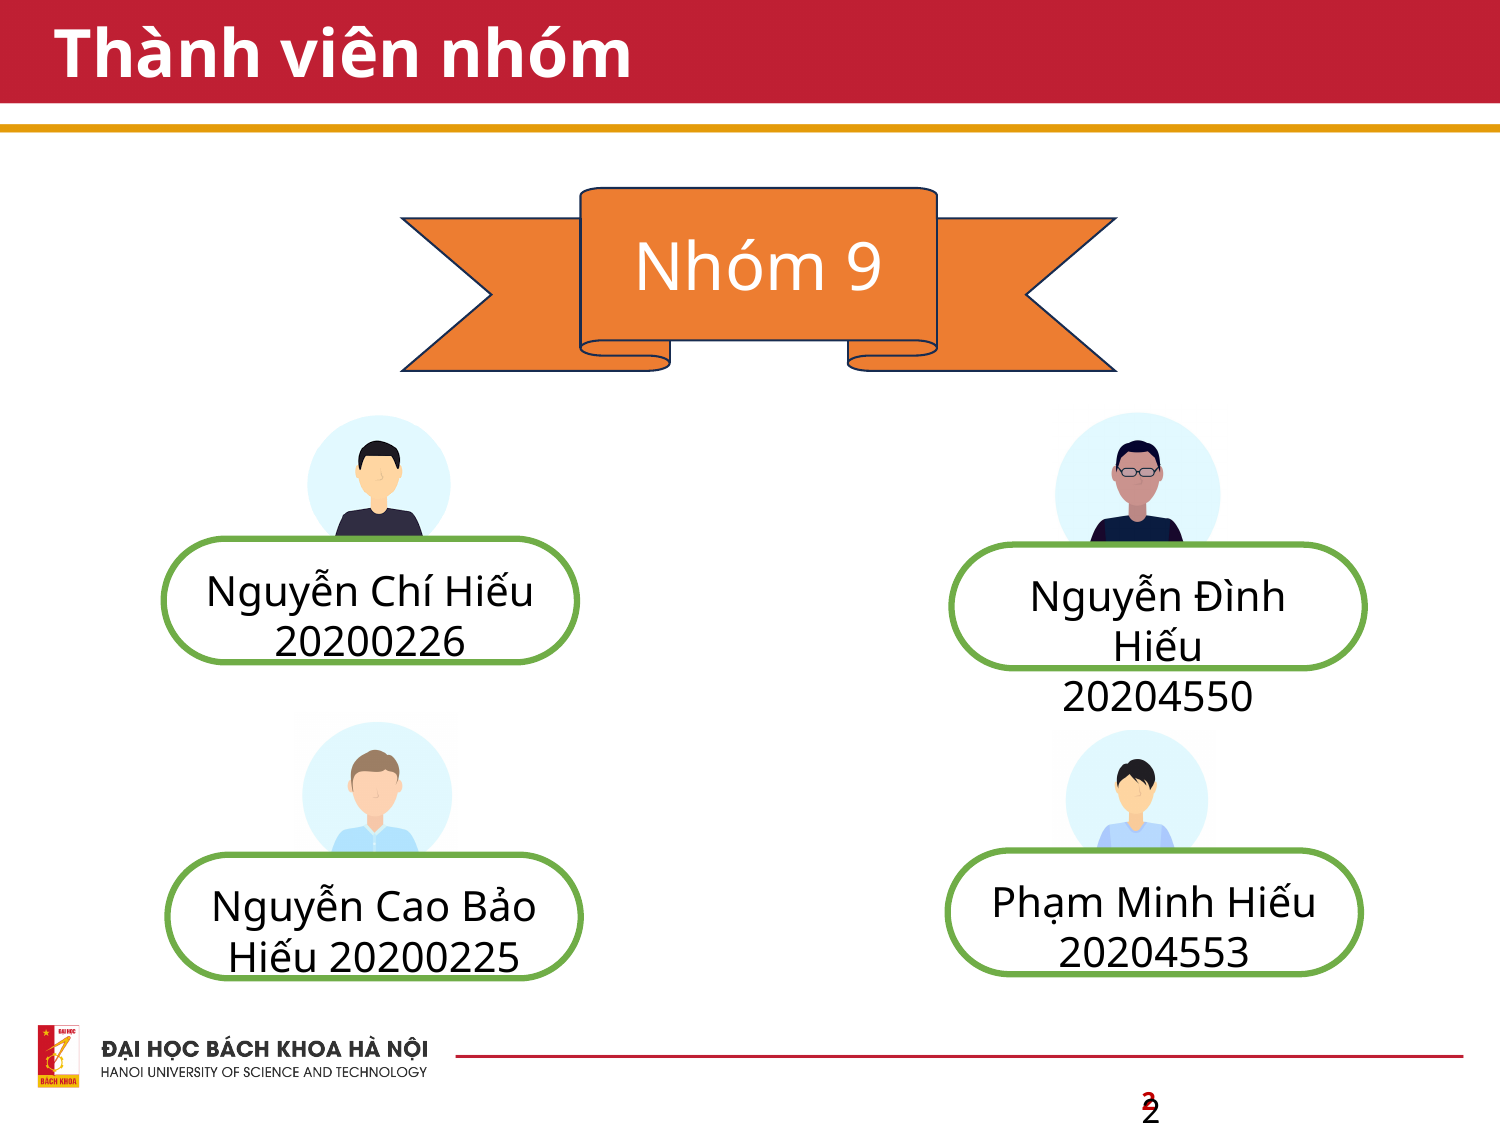

# Thành viên nhóm
Nhóm 9
Nguyễn Chí Hiếu 20200226
Nguyễn Đình Hiếu
20204550
Phạm Minh Hiếu 20204553
Nguyễn Cao Bảo Hiếu 20200225